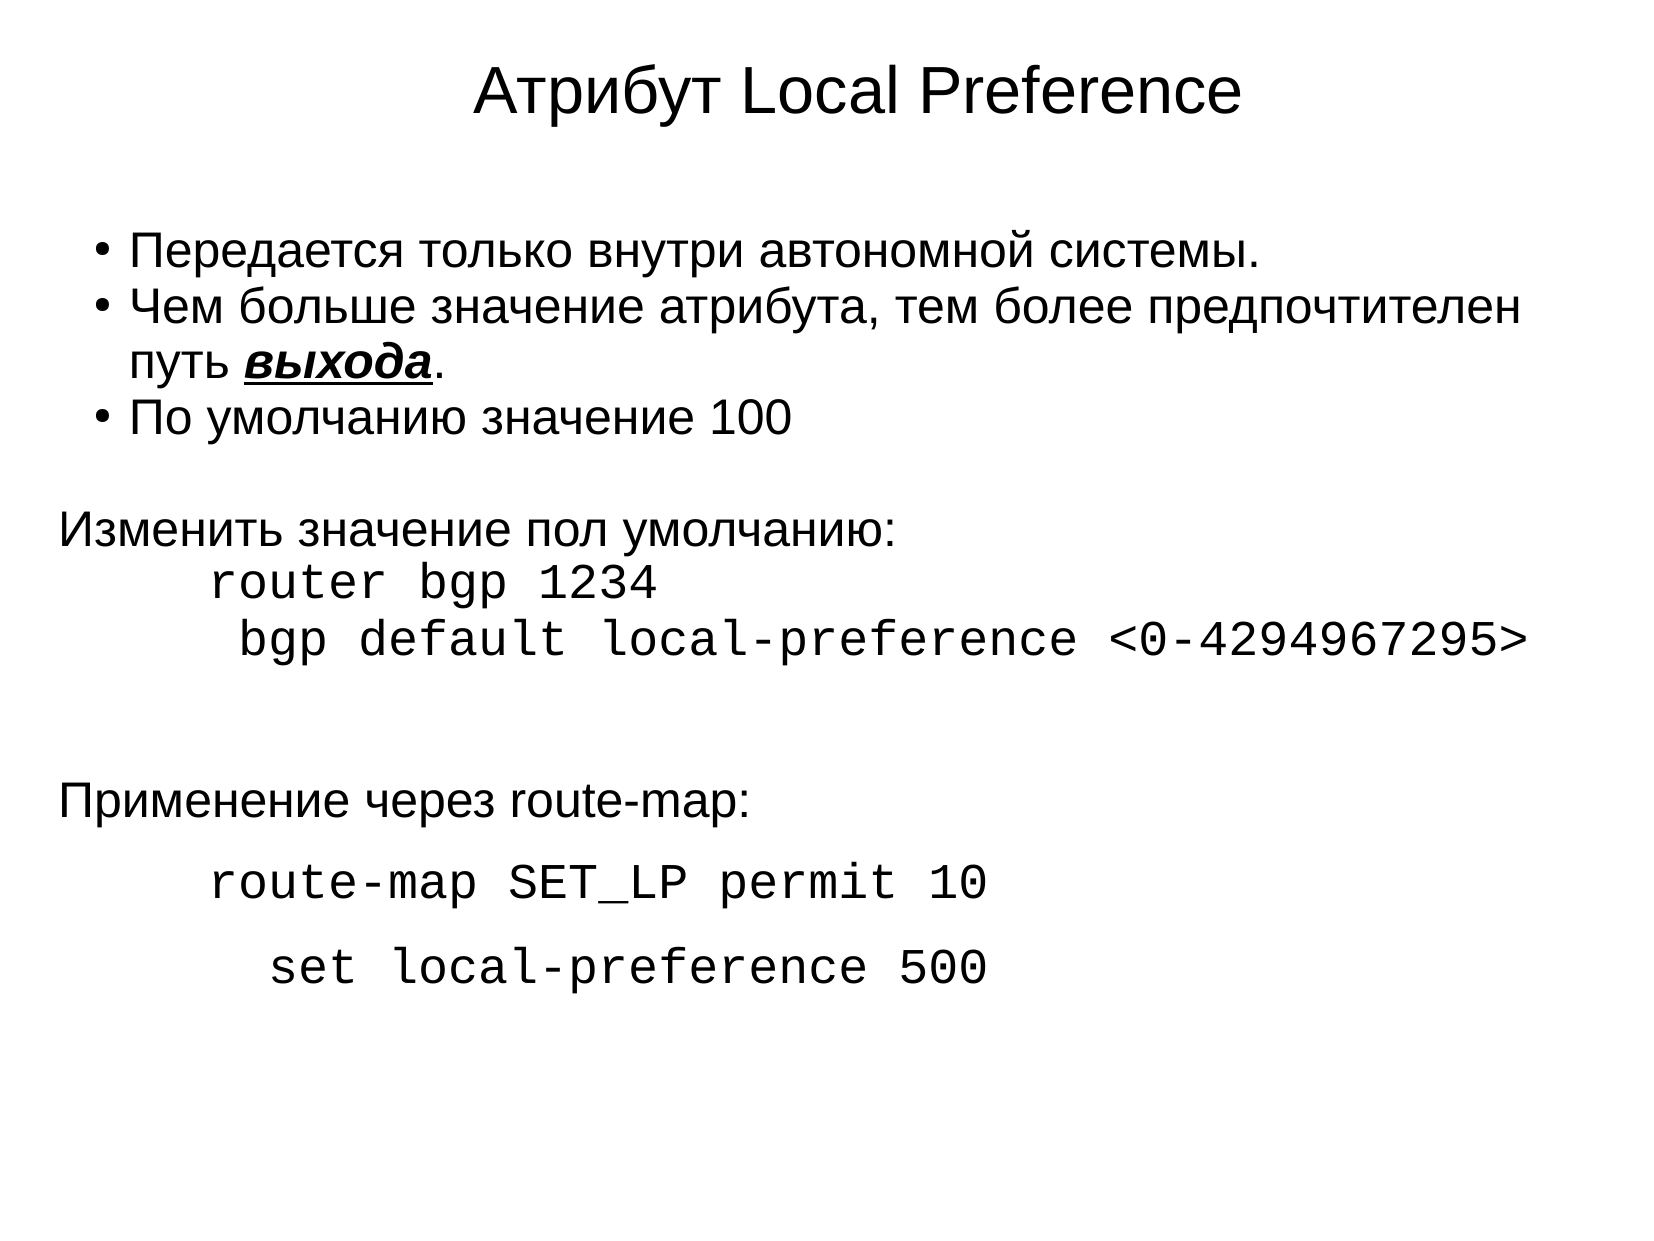

# Атрибут Local Preference
Передается только внутри автономной системы.
Чем больше значение атрибута, тем более предпочтителен путь выхода.
По умолчанию значение 100
Изменить значение пол умолчанию:
		router bgp 1234
		 bgp default local-preference <0-4294967295>
Применение через route-map:
		route-map SET_LP permit 10
		 set local-preference 500